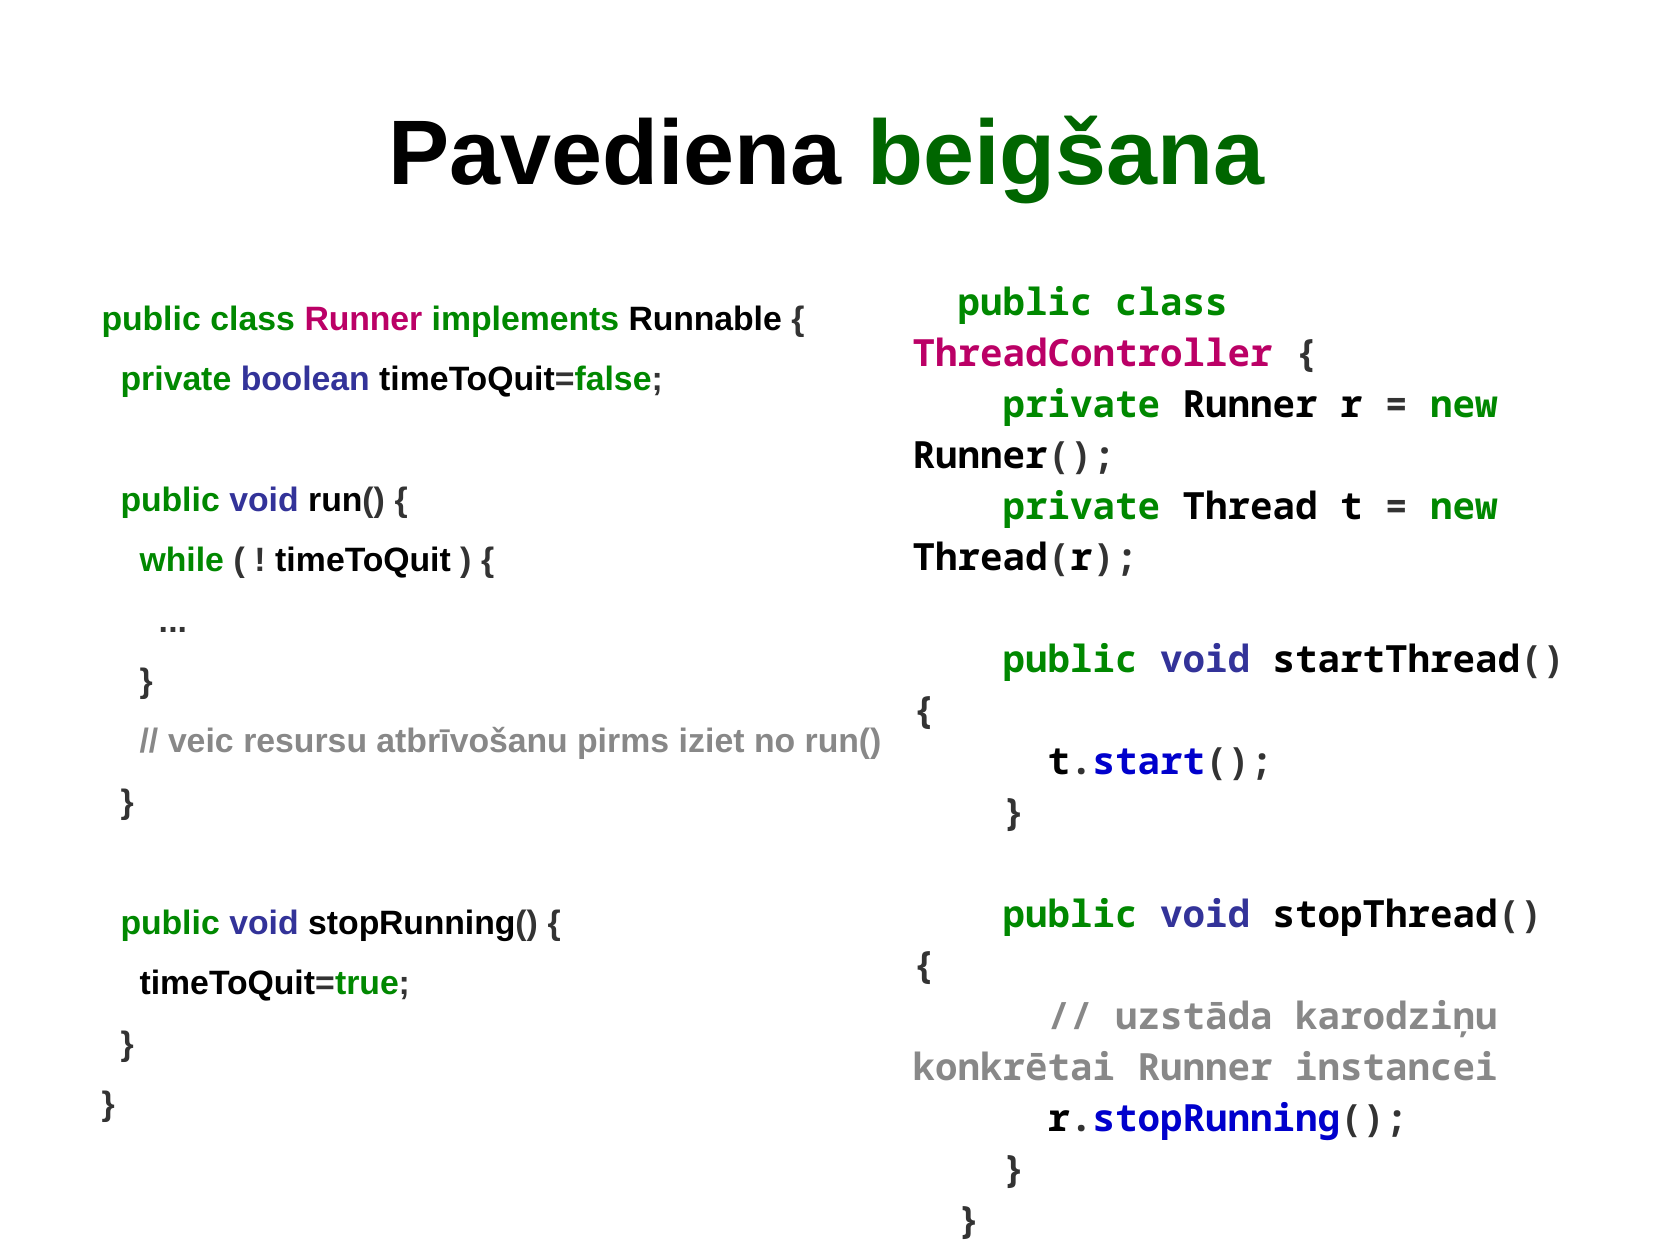

# Pavediena beigšana
 public class ThreadController {
 private Runner r = new Runner();
 private Thread t = new Thread(r);
 public void startThread() {
 t.start();
 }
 public void stopThread() {
 // uzstāda karodziņu konkrētai Runner instancei
 r.stopRunning();
 }
 }
 public class Runner implements Runnable {
 private boolean timeToQuit=false;
 public void run() {
 while ( ! timeToQuit ) {
 ...
 }
 // veic resursu atbrīvošanu pirms iziet no run()
 }
 public void stopRunning() {
 timeToQuit=true;
 }
 }